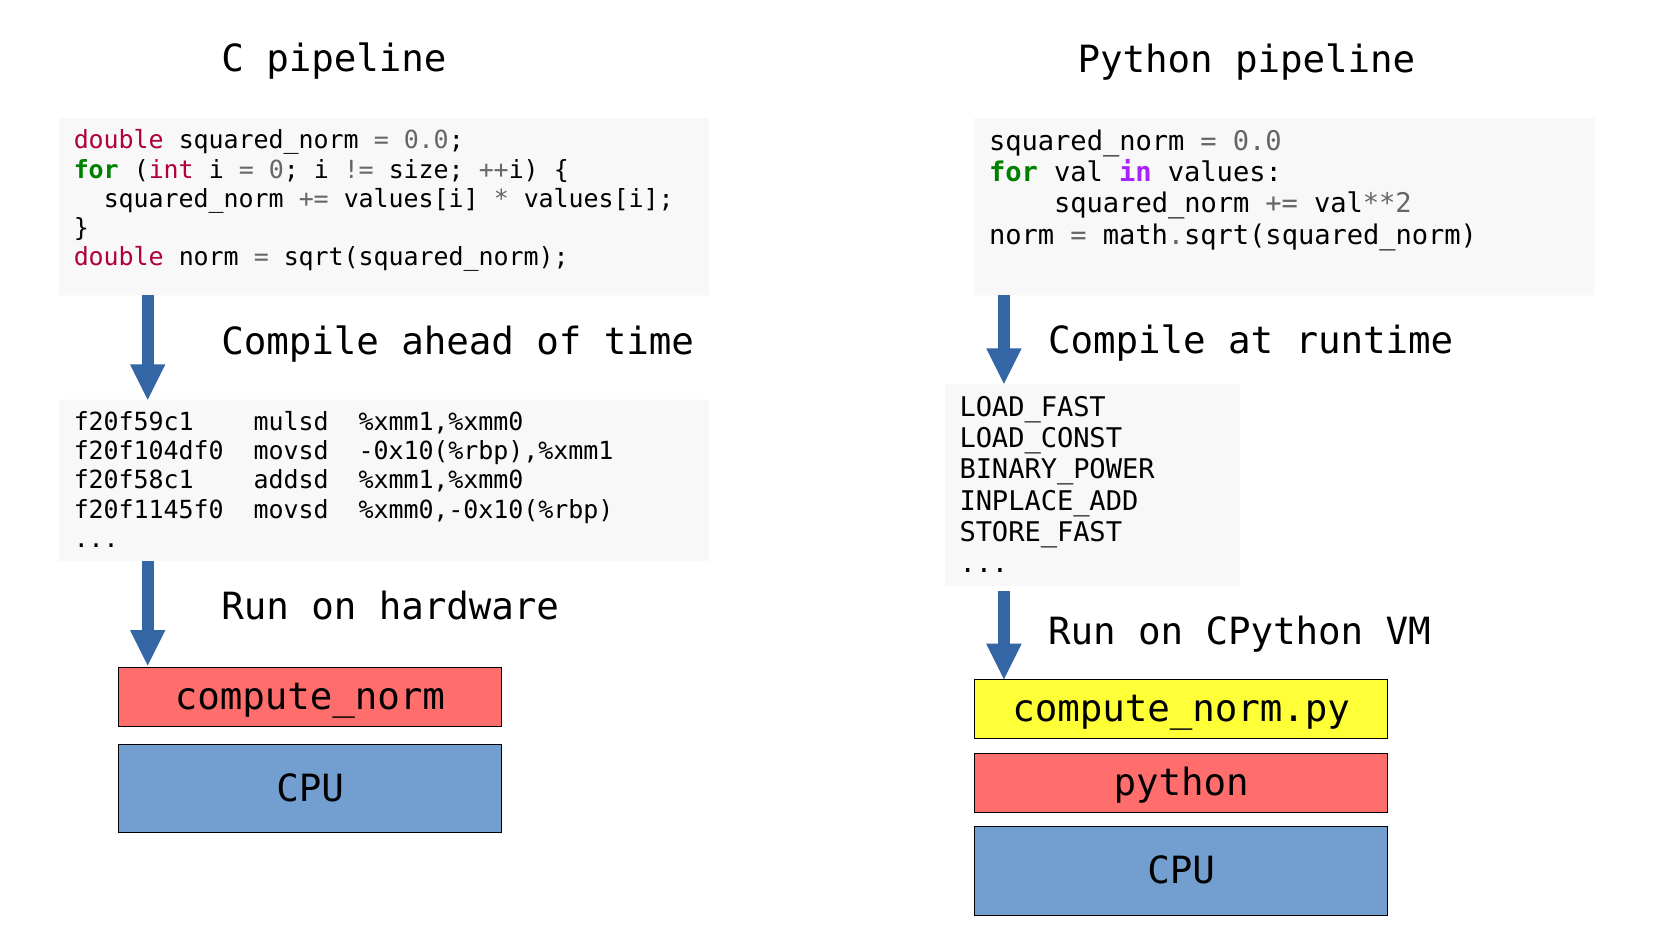

C pipeline
Python pipeline
double squared_norm = 0.0;
for (int i = 0; i != size; ++i) {
 squared_norm += values[i] * values[i];
}
double norm = sqrt(squared_norm);
squared_norm = 0.0
for val in values:
 squared_norm += val**2
norm = math.sqrt(squared_norm)
Compile at runtime
Compile ahead of time
LOAD_FAST
LOAD_CONST
BINARY_POWER
INPLACE_ADD
STORE_FAST
...
f20f59c1 mulsd %xmm1,%xmm0
f20f104df0 movsd -0x10(%rbp),%xmm1
f20f58c1 addsd %xmm1,%xmm0
f20f1145f0 movsd %xmm0,-0x10(%rbp)
...
Run on hardware
Run on CPython VM
compute_norm
compute_norm.py
CPU
python
CPU